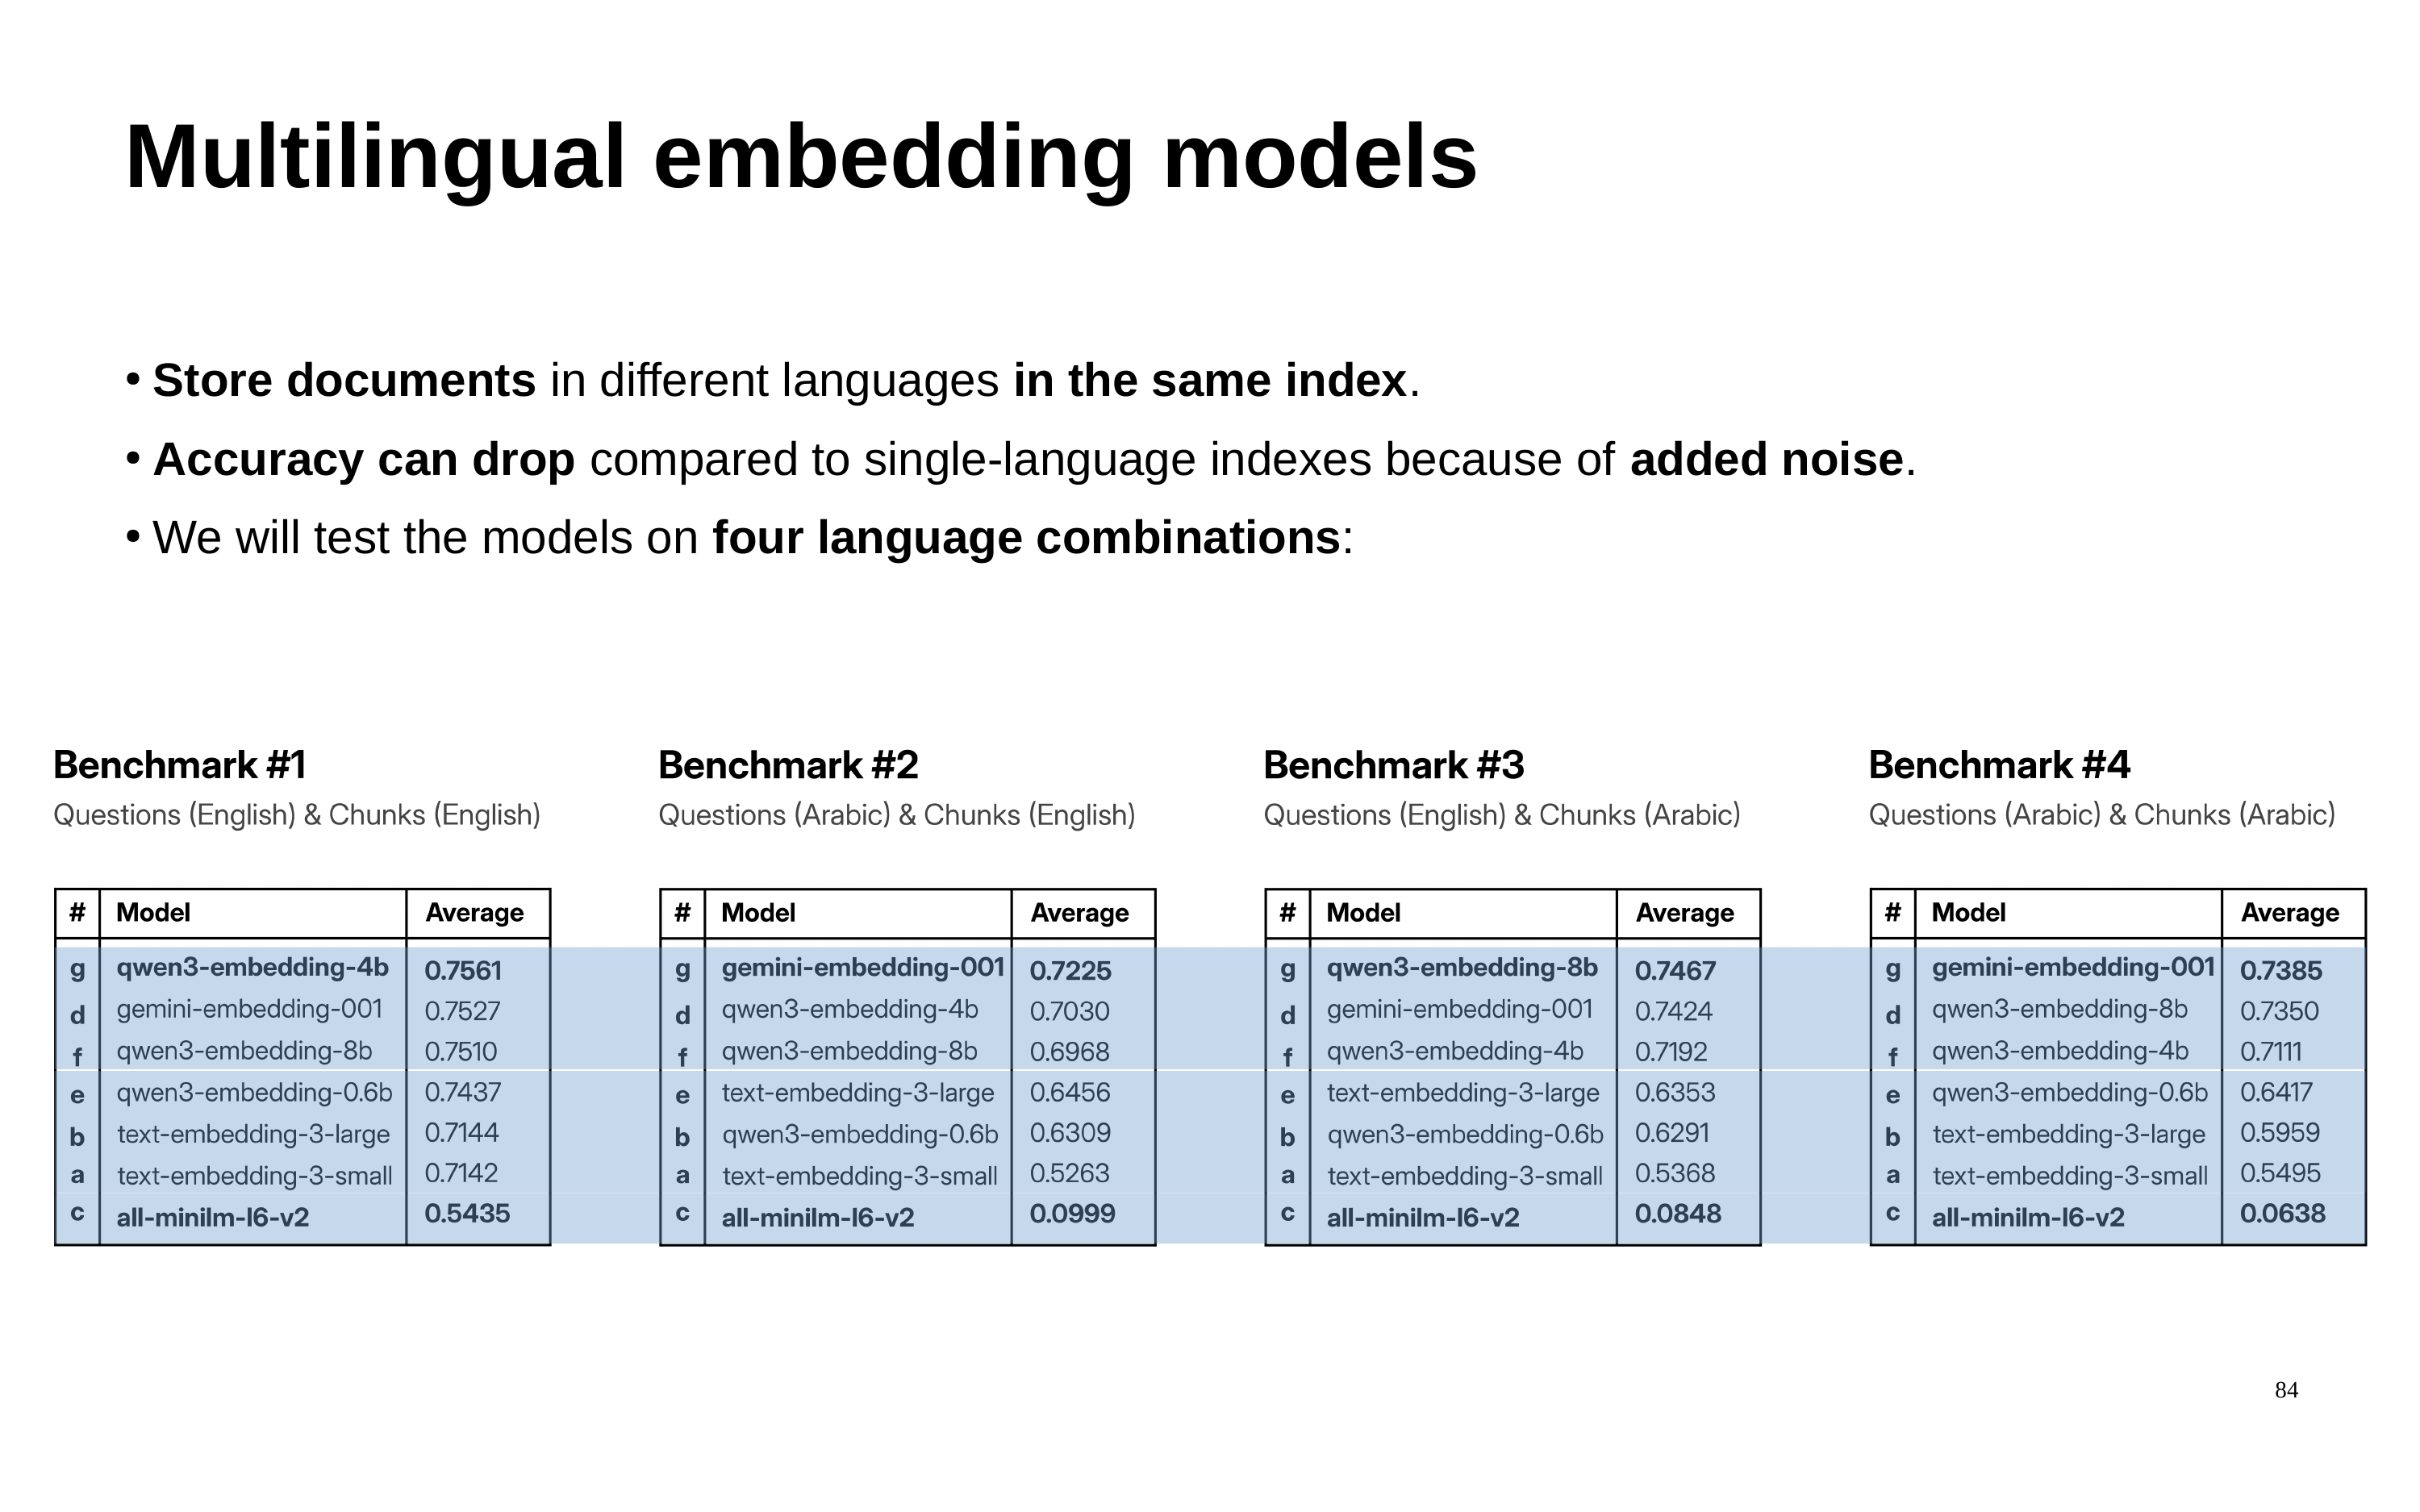

Multilingual embedding models
Store documents in different languages in the same index.
Accuracy can drop compared to single-language indexes because of added noise.
We will test the models on four language combinations:
84